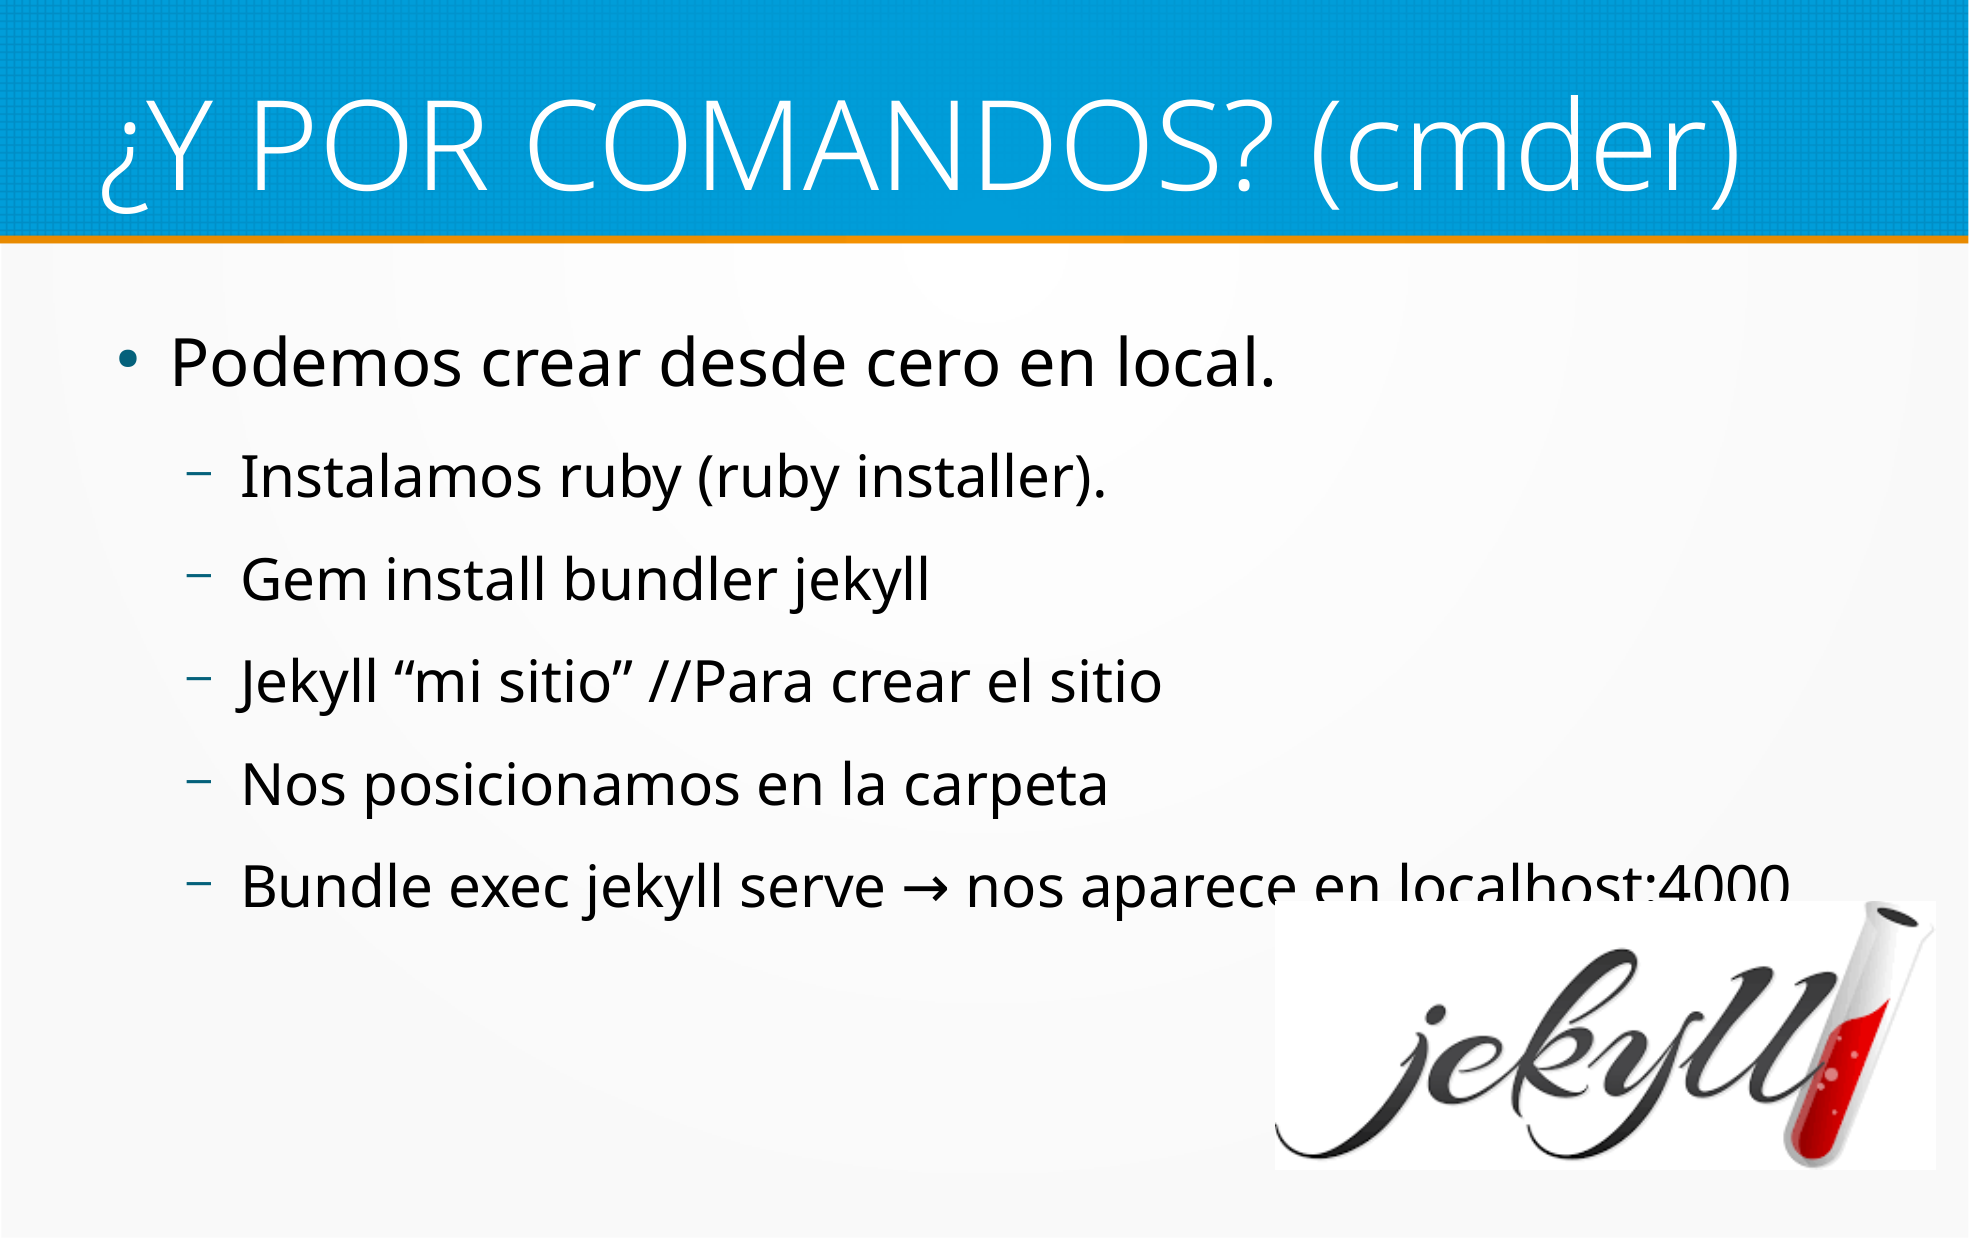

# ¿Y POR COMANDOS? (cmder)
Podemos crear desde cero en local.
Instalamos ruby (ruby installer).
Gem install bundler jekyll
Jekyll “mi sitio” //Para crear el sitio
Nos posicionamos en la carpeta
Bundle exec jekyll serve → nos aparece en localhost:4000